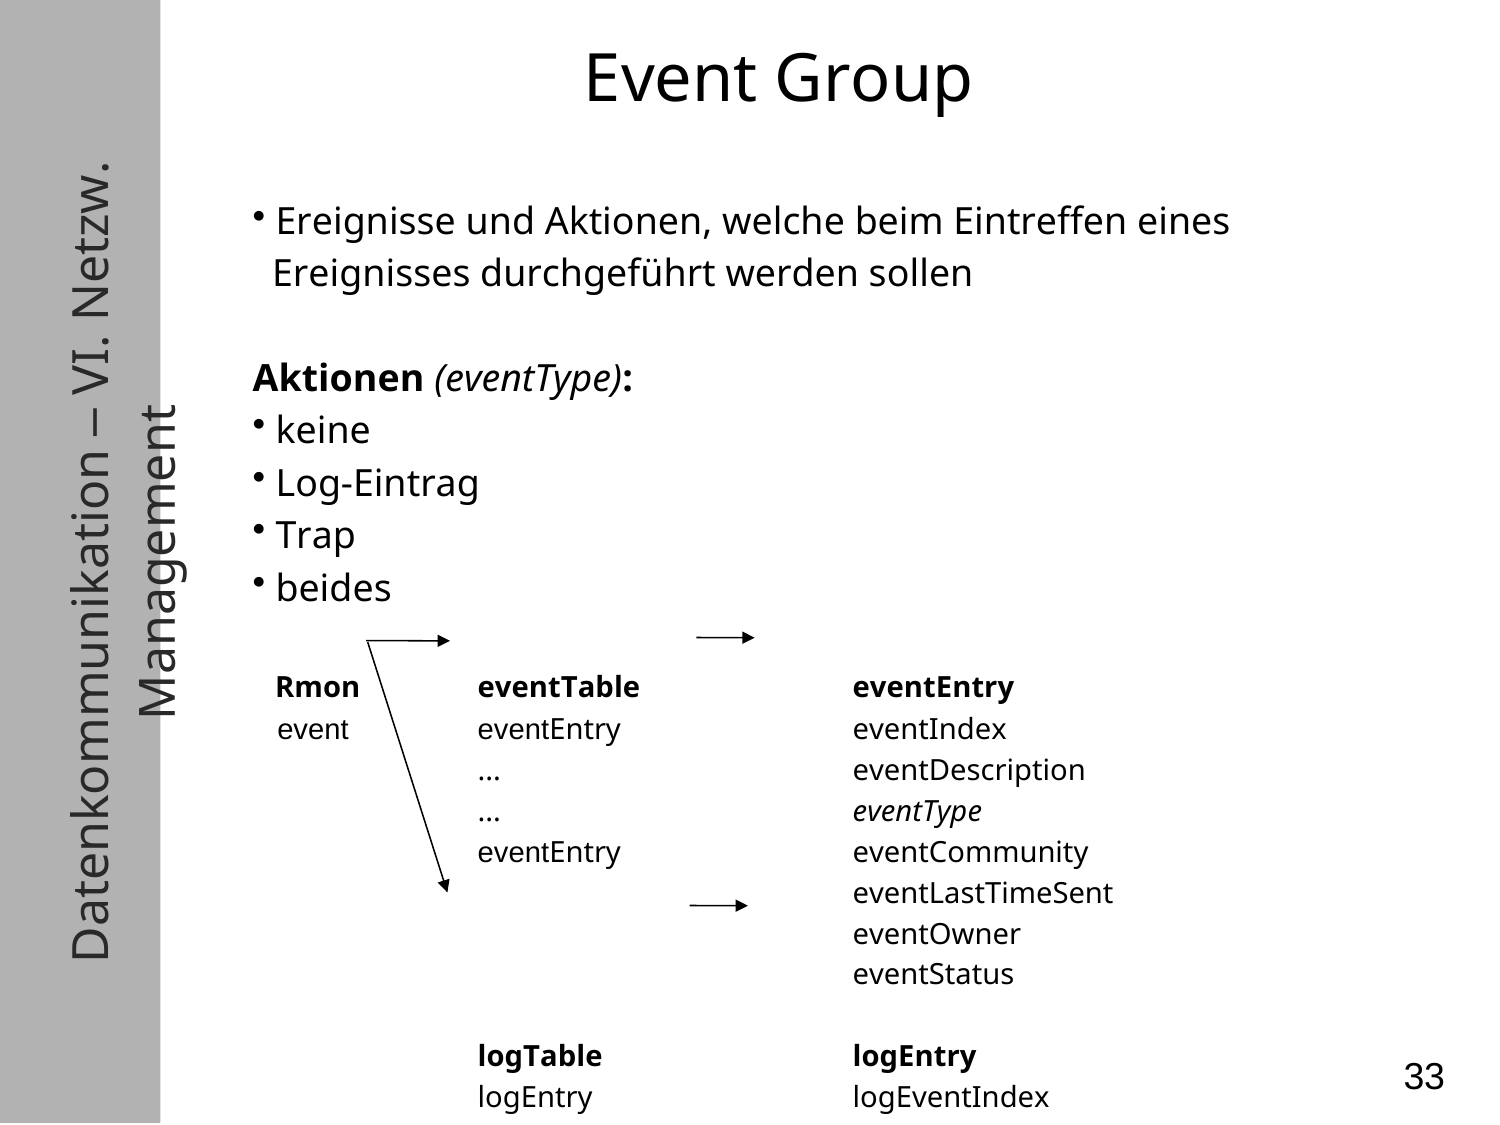

Event Group
 Ereignisse und Aktionen, welche beim Eintreffen eines
 Ereignisses durchgeführt werden sollen
Aktionen (eventType):
 keine
 Log-Eintrag
 Trap
 beides
 Rmon		eventTable			eventEntry
 event		eventEntry				eventIndex
			...					eventDescription
			...					eventType
			eventEntry				eventCommunity
								eventLastTimeSent
								eventOwner
								eventStatus
			logTable				logEntry
			logEntry				logEventIndex
								logIndex
								logTime
								logDescription
Datenkommunikation – VI. Netzw. Management